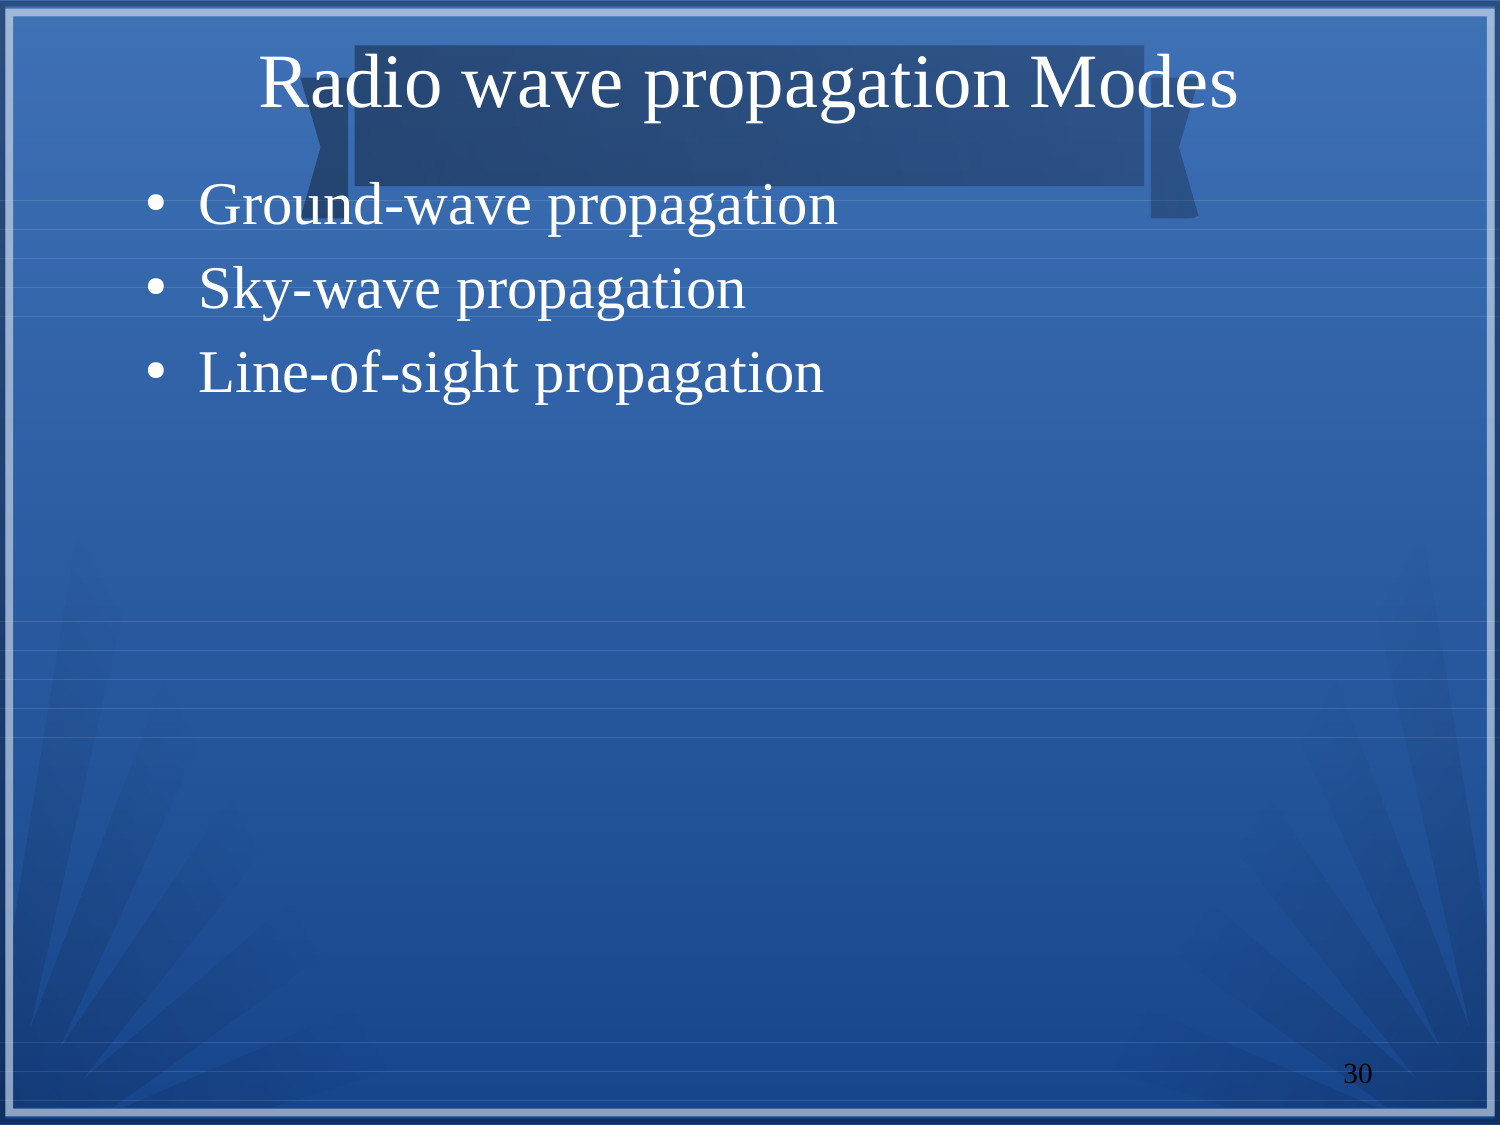

# Radio wave propagation Modes
Ground-wave propagation
Sky-wave propagation
Line-of-sight propagation